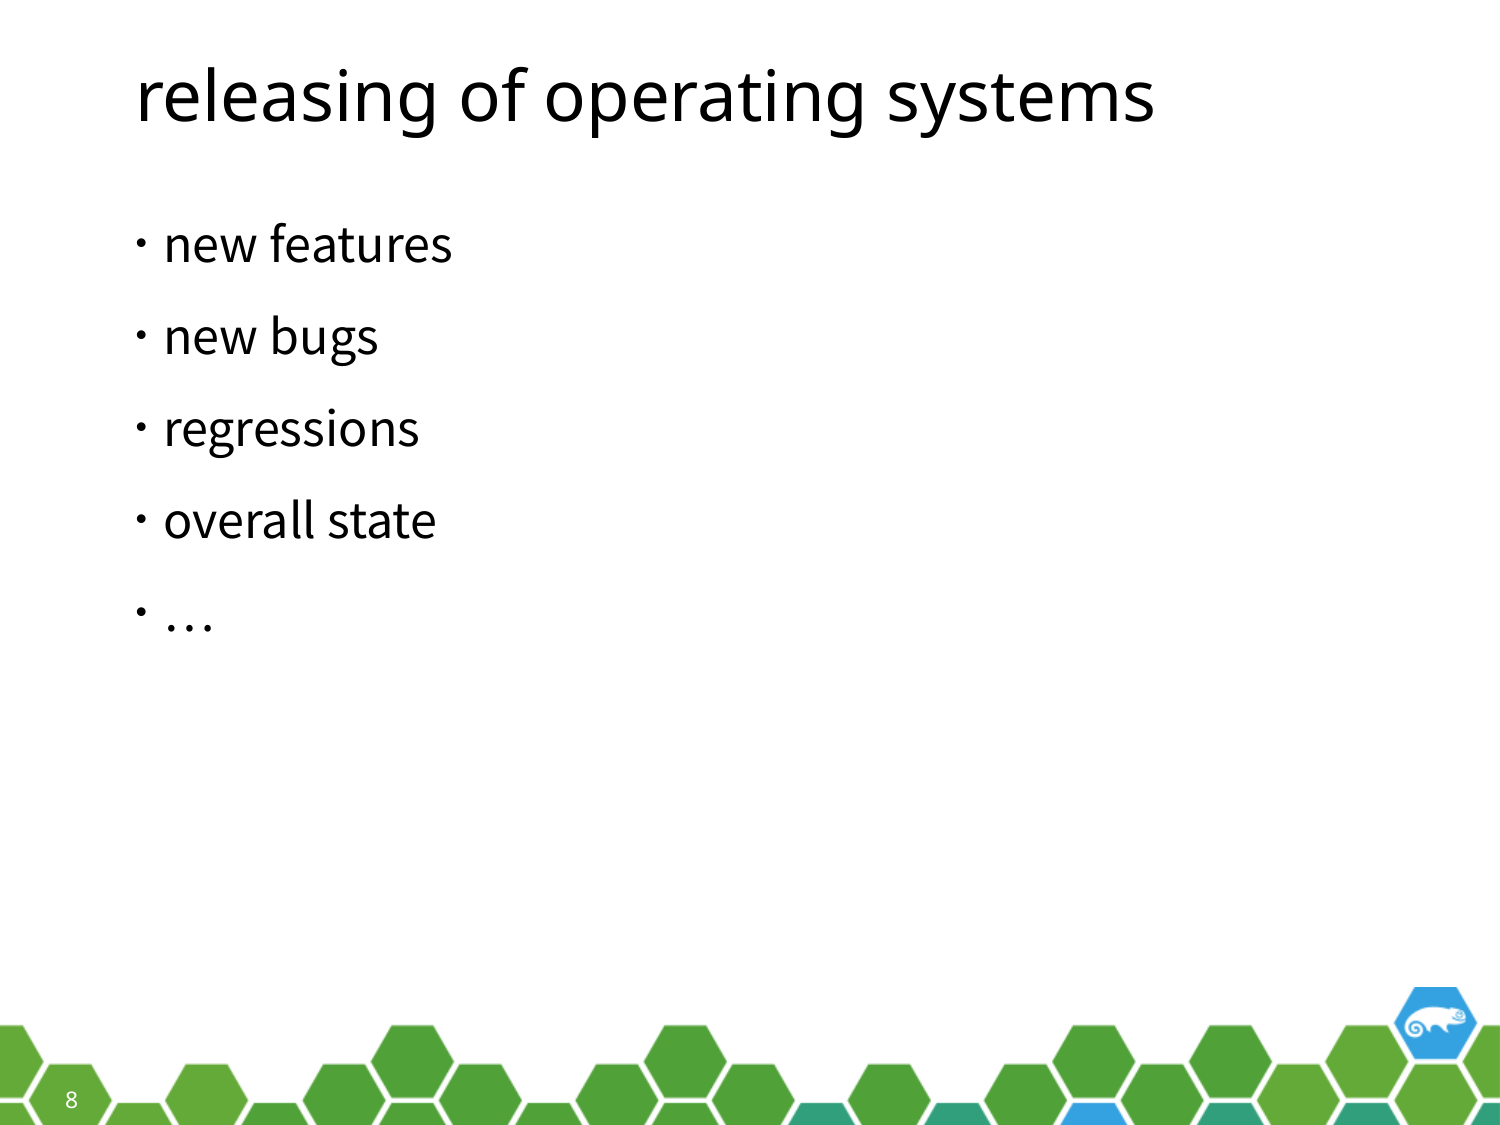

# releasing of operating systems
new features
new bugs
regressions
overall state
…